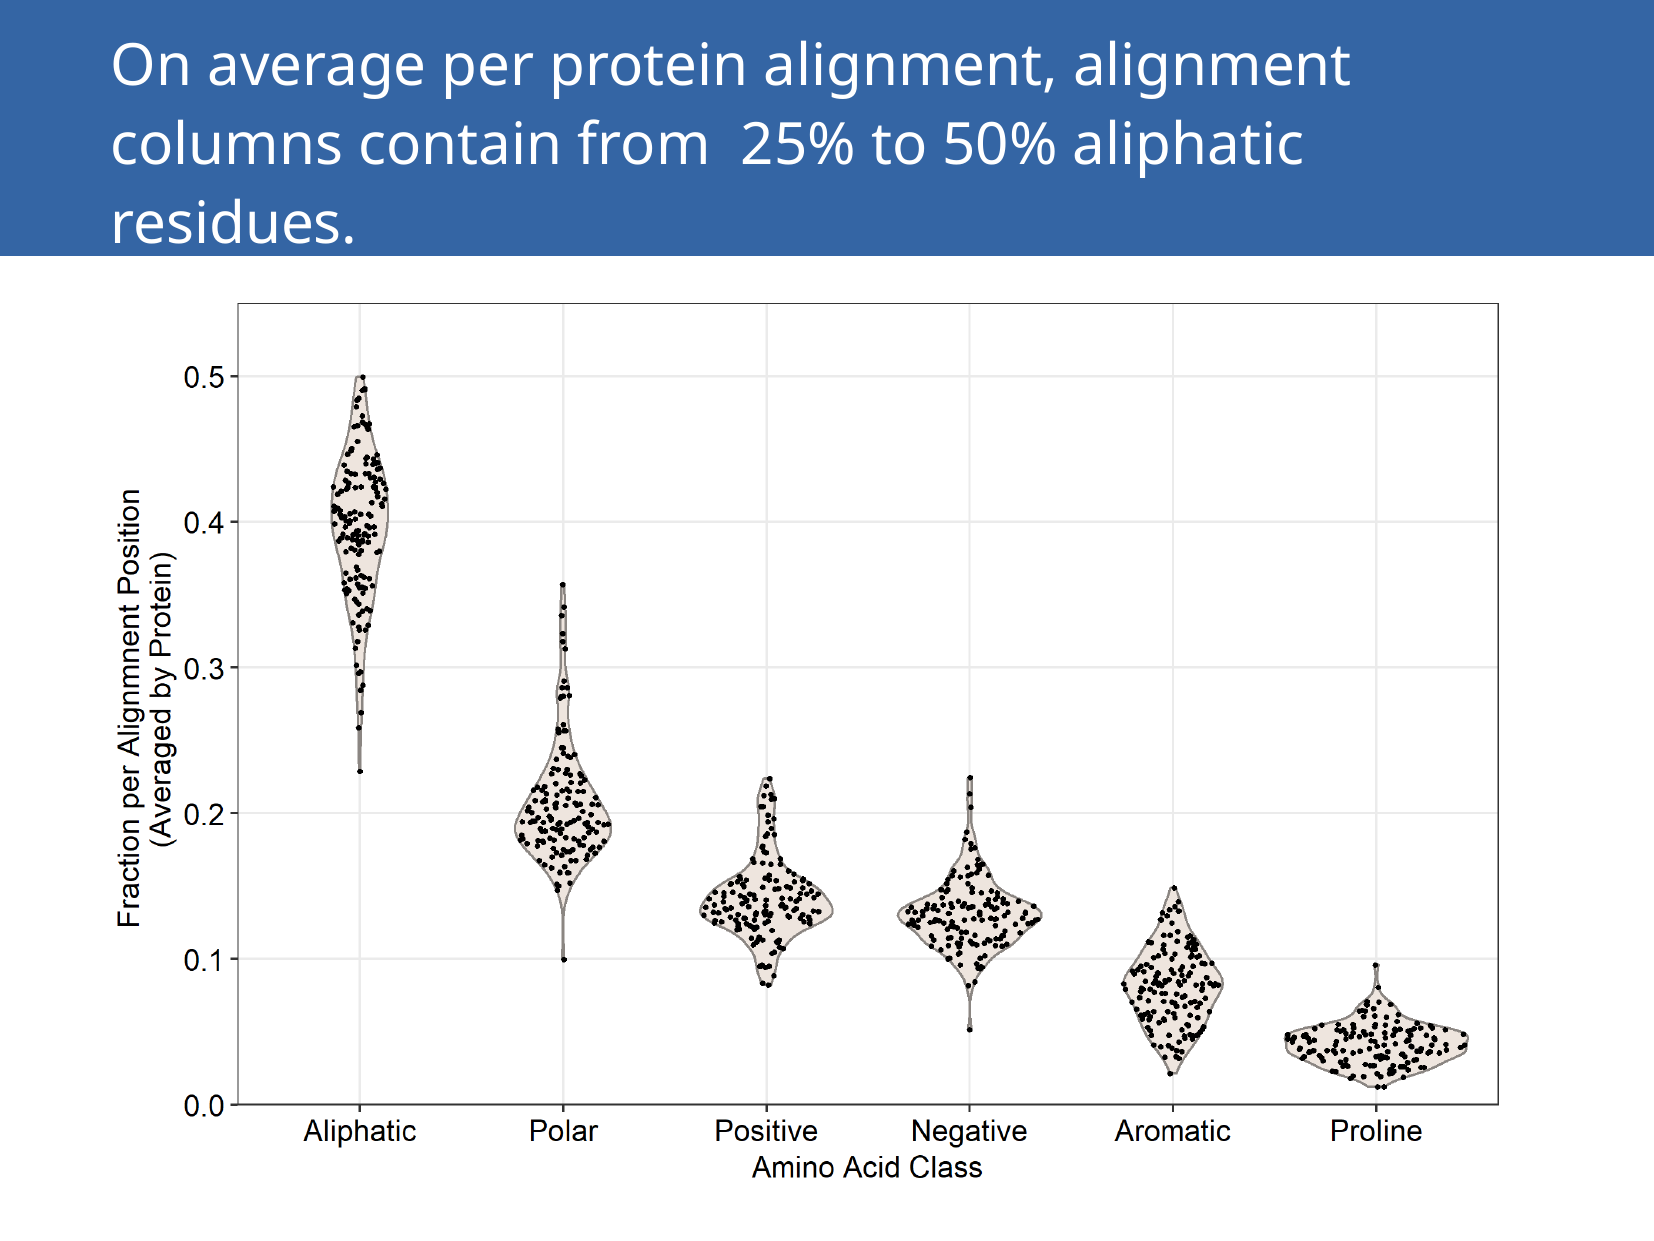

On average per protein alignment, alignment columns contain from 25% to 50% aliphatic residues.